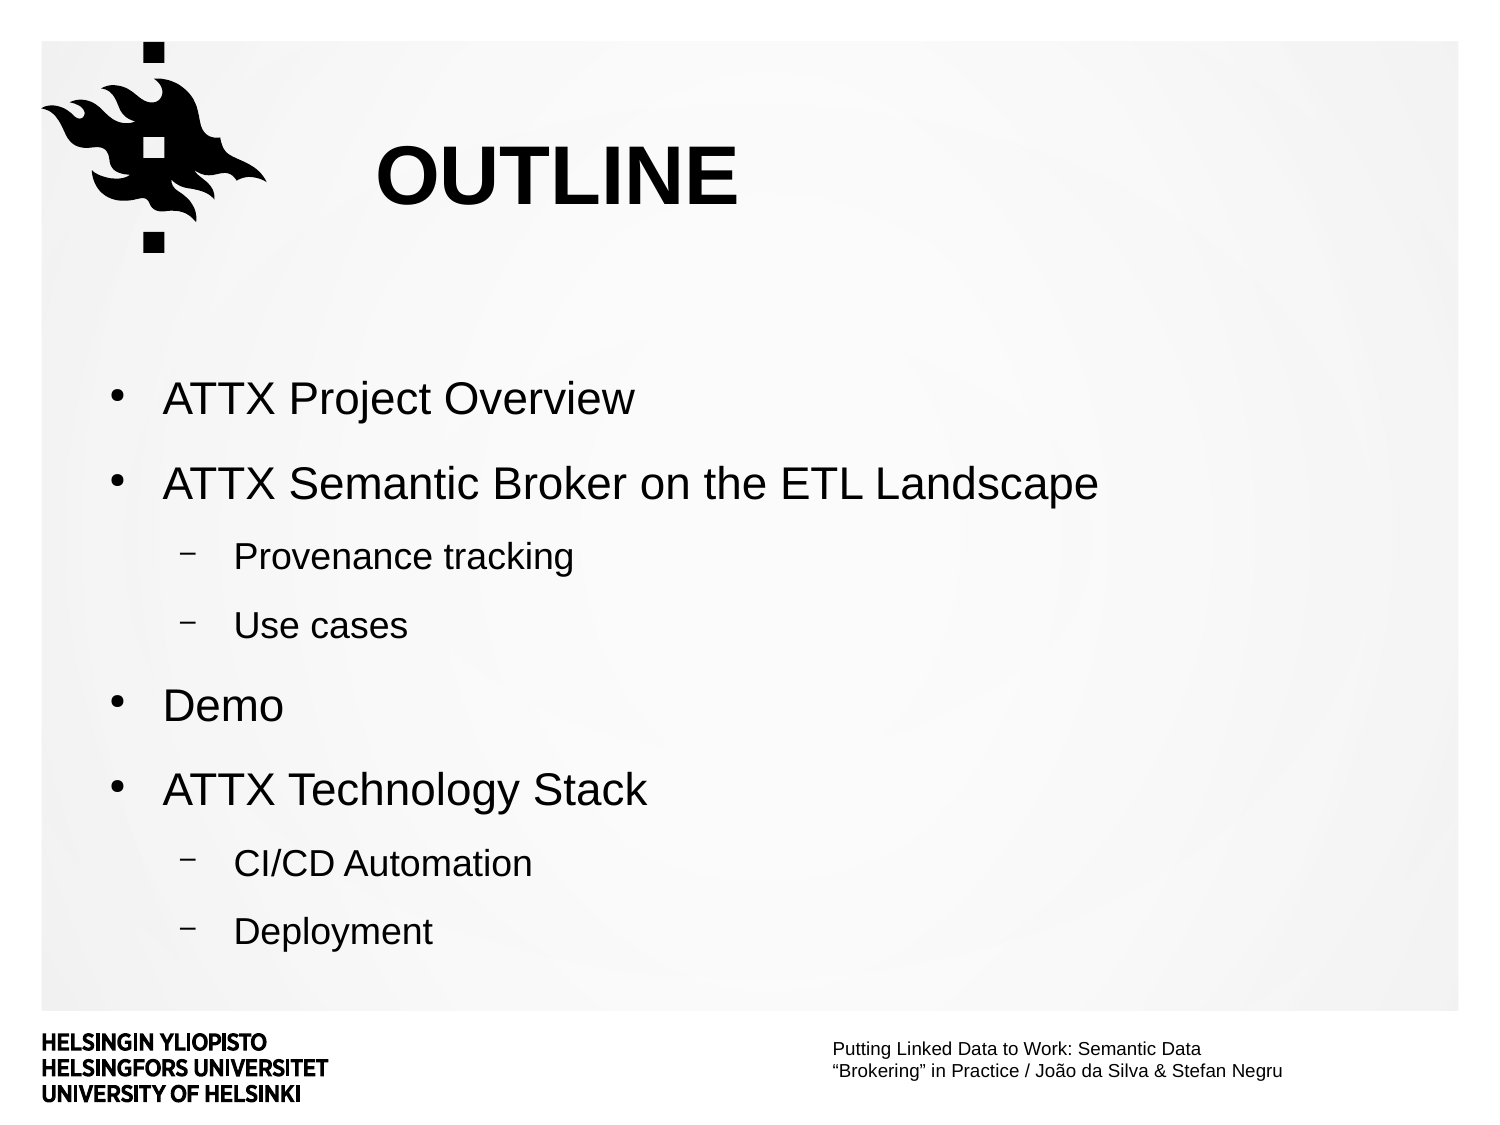

# Outline
ATTX Project Overview
ATTX Semantic Broker on the ETL Landscape
Provenance tracking
Use cases
Demo
ATTX Technology Stack
CI/CD Automation
Deployment
Putting Linked Data to Work: Semantic Data “Brokering” in Practice / João da Silva & Stefan Negru